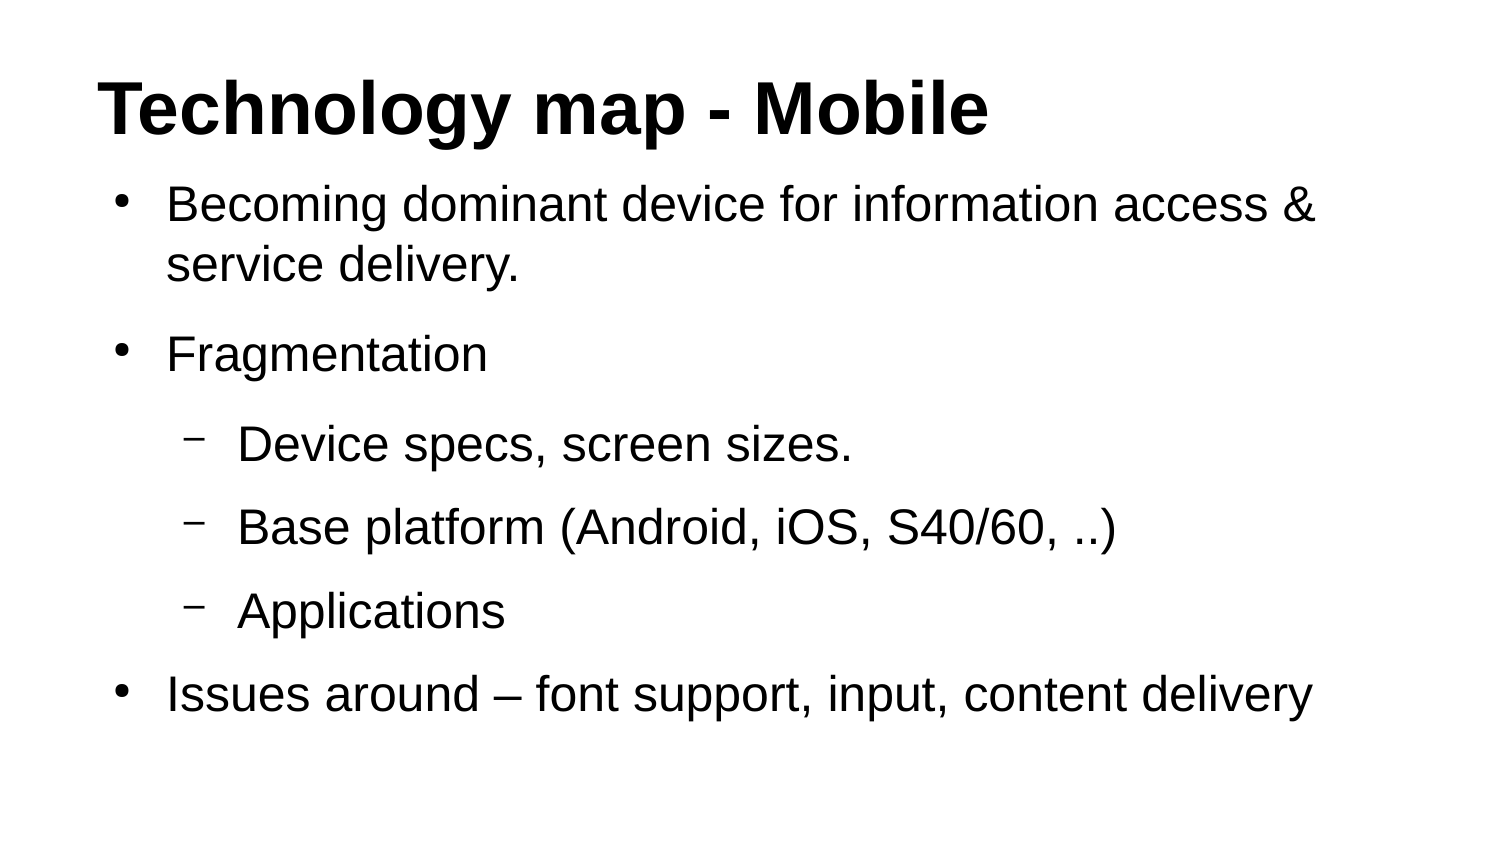

# Technology map - Mobile
Becoming dominant device for information access & service delivery.
Fragmentation
Device specs, screen sizes.
Base platform (Android, iOS, S40/60, ..)
Applications
Issues around – font support, input, content delivery